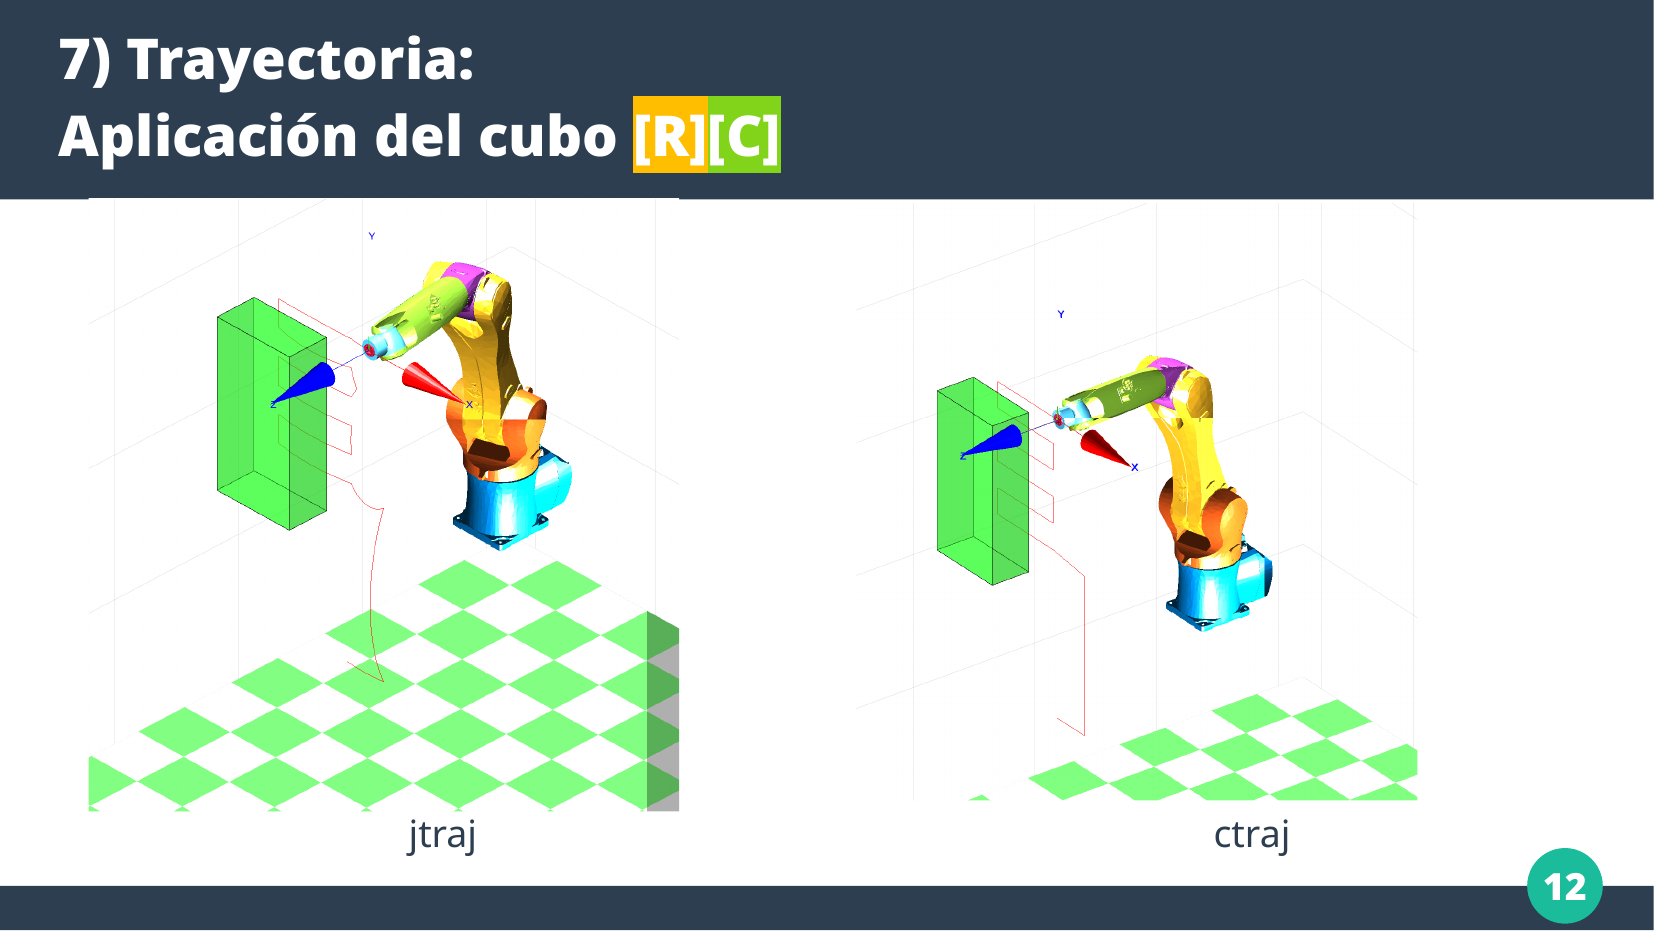

# 7) Trayectoria: Aplicación del cubo [R][C]
jtraj
ctraj